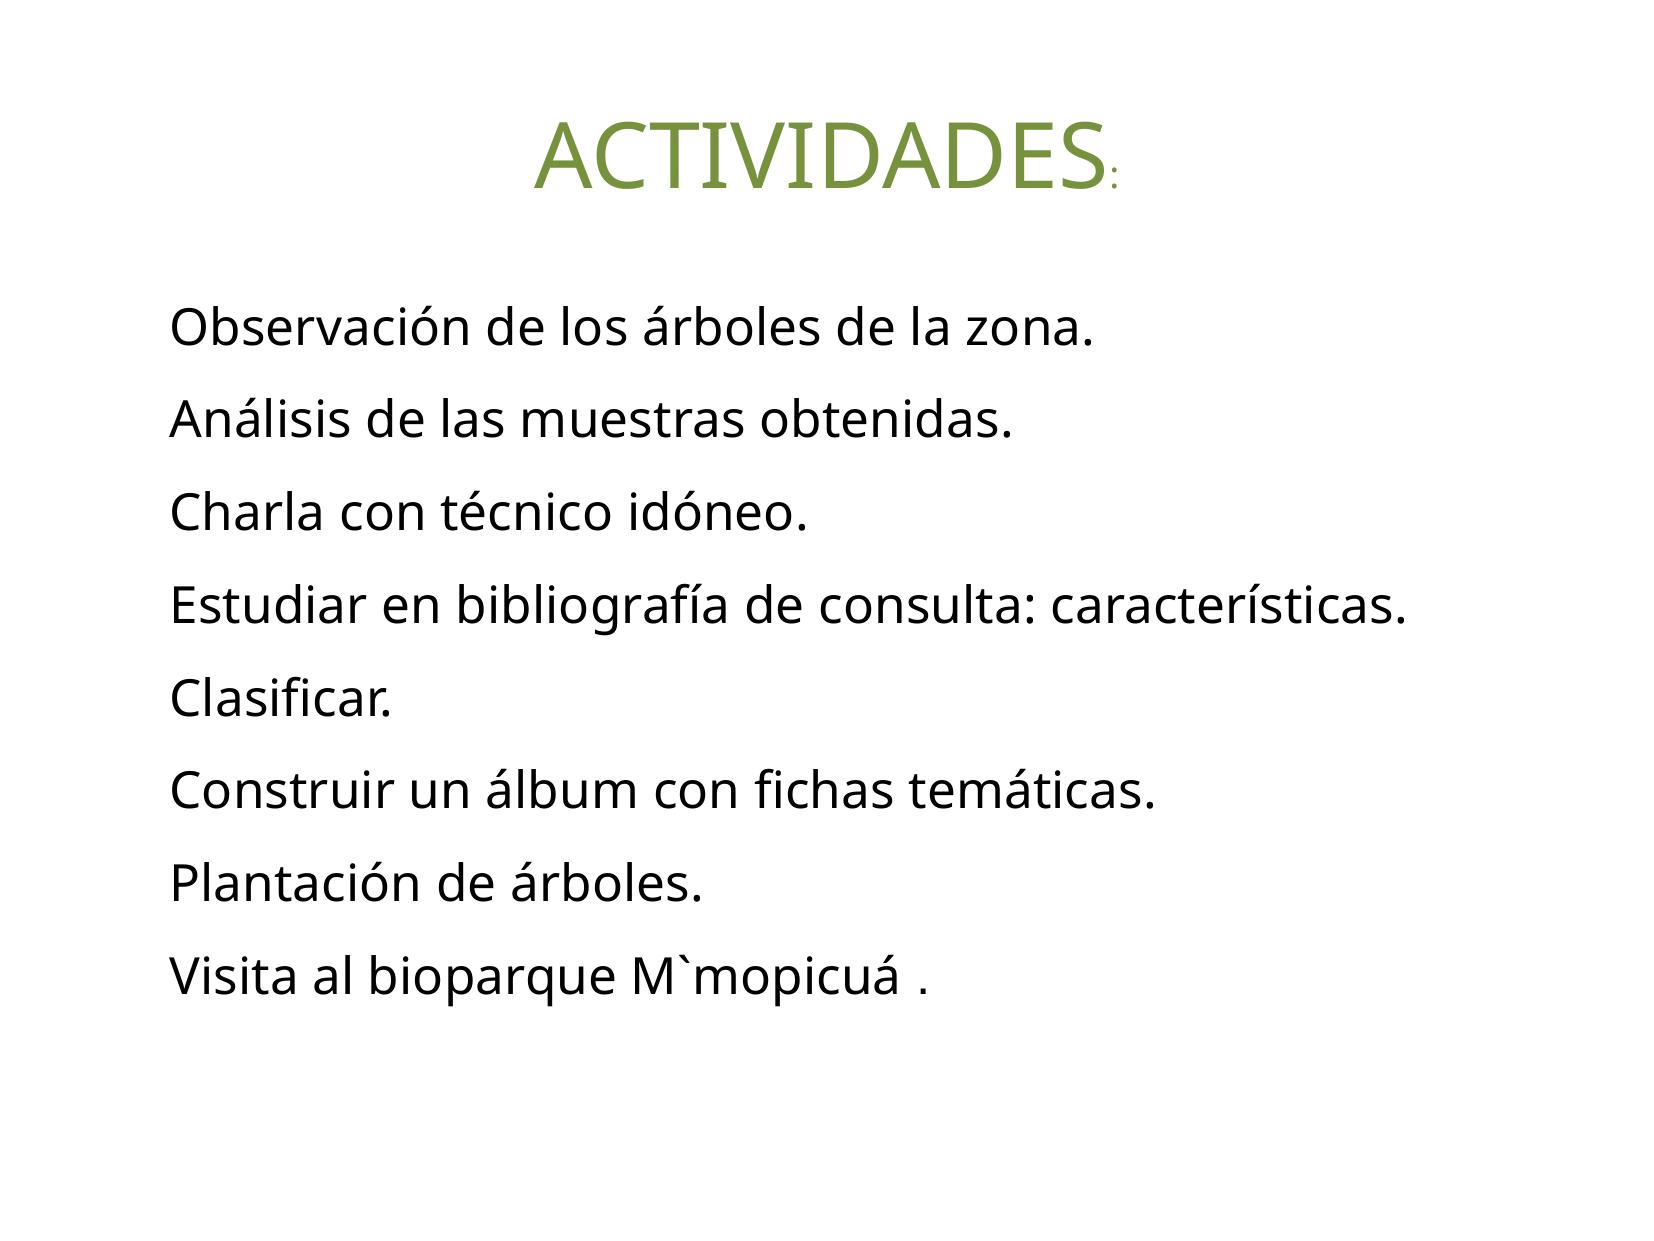

# ACTIVIDADES:
Observación de los árboles de la zona.
Análisis de las muestras obtenidas.
Charla con técnico idóneo.
Estudiar en bibliografía de consulta: características.
Clasificar.
Construir un álbum con fichas temáticas.
Plantación de árboles.
Visita al bioparque M`mopicuá .